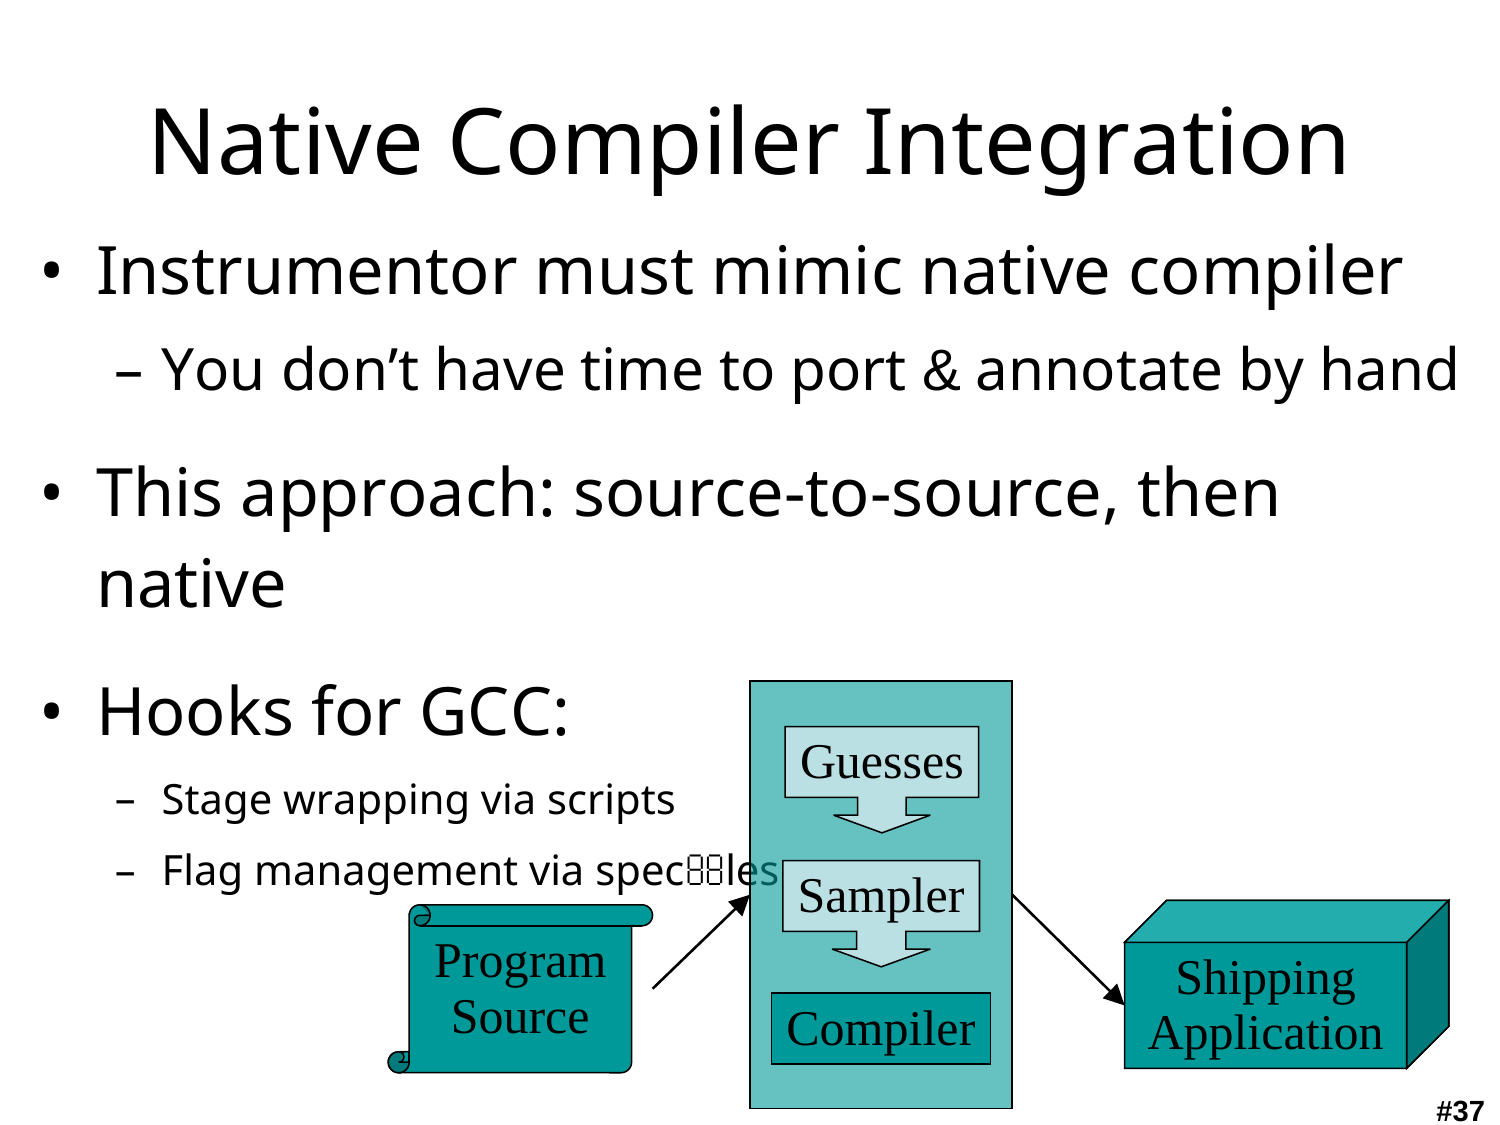

# Native Compiler Integration
Instrumentor must mimic native compiler
You don’t have time to port & annotate by hand
This approach: source-to-source, then native
Hooks for GCC:
Stage wrapping via scripts
Flag management via specles
Guesses
Sampler
Compiler
Shipping
Application
Program
Source
37